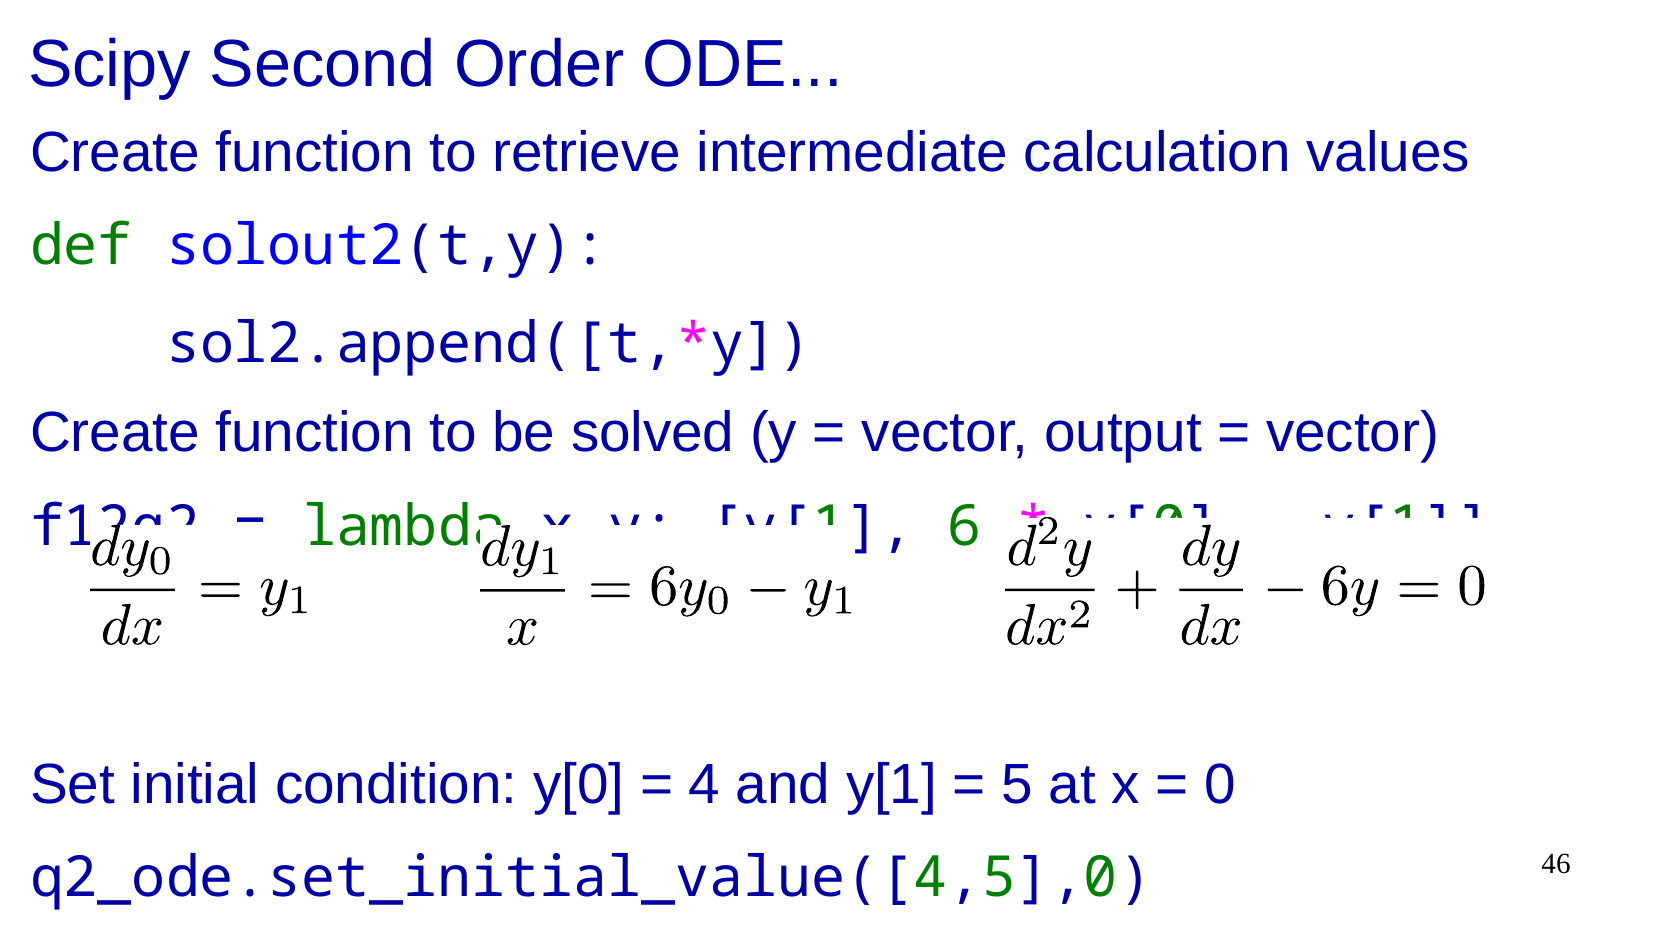

# Scipy Second Order ODE...
Create function to retrieve intermediate calculation values
def solout2(t,y):
 sol2.append([t,*y])
Create function to be solved (y = vector, output = vector)
f12q2 = lambda x,y: [y[1], 6 * y[0] - y[1]]
Set initial condition: y[0] = 4 and y[1] = 5 at x = 0
q2_ode.set_initial_value([4,5],0)
46